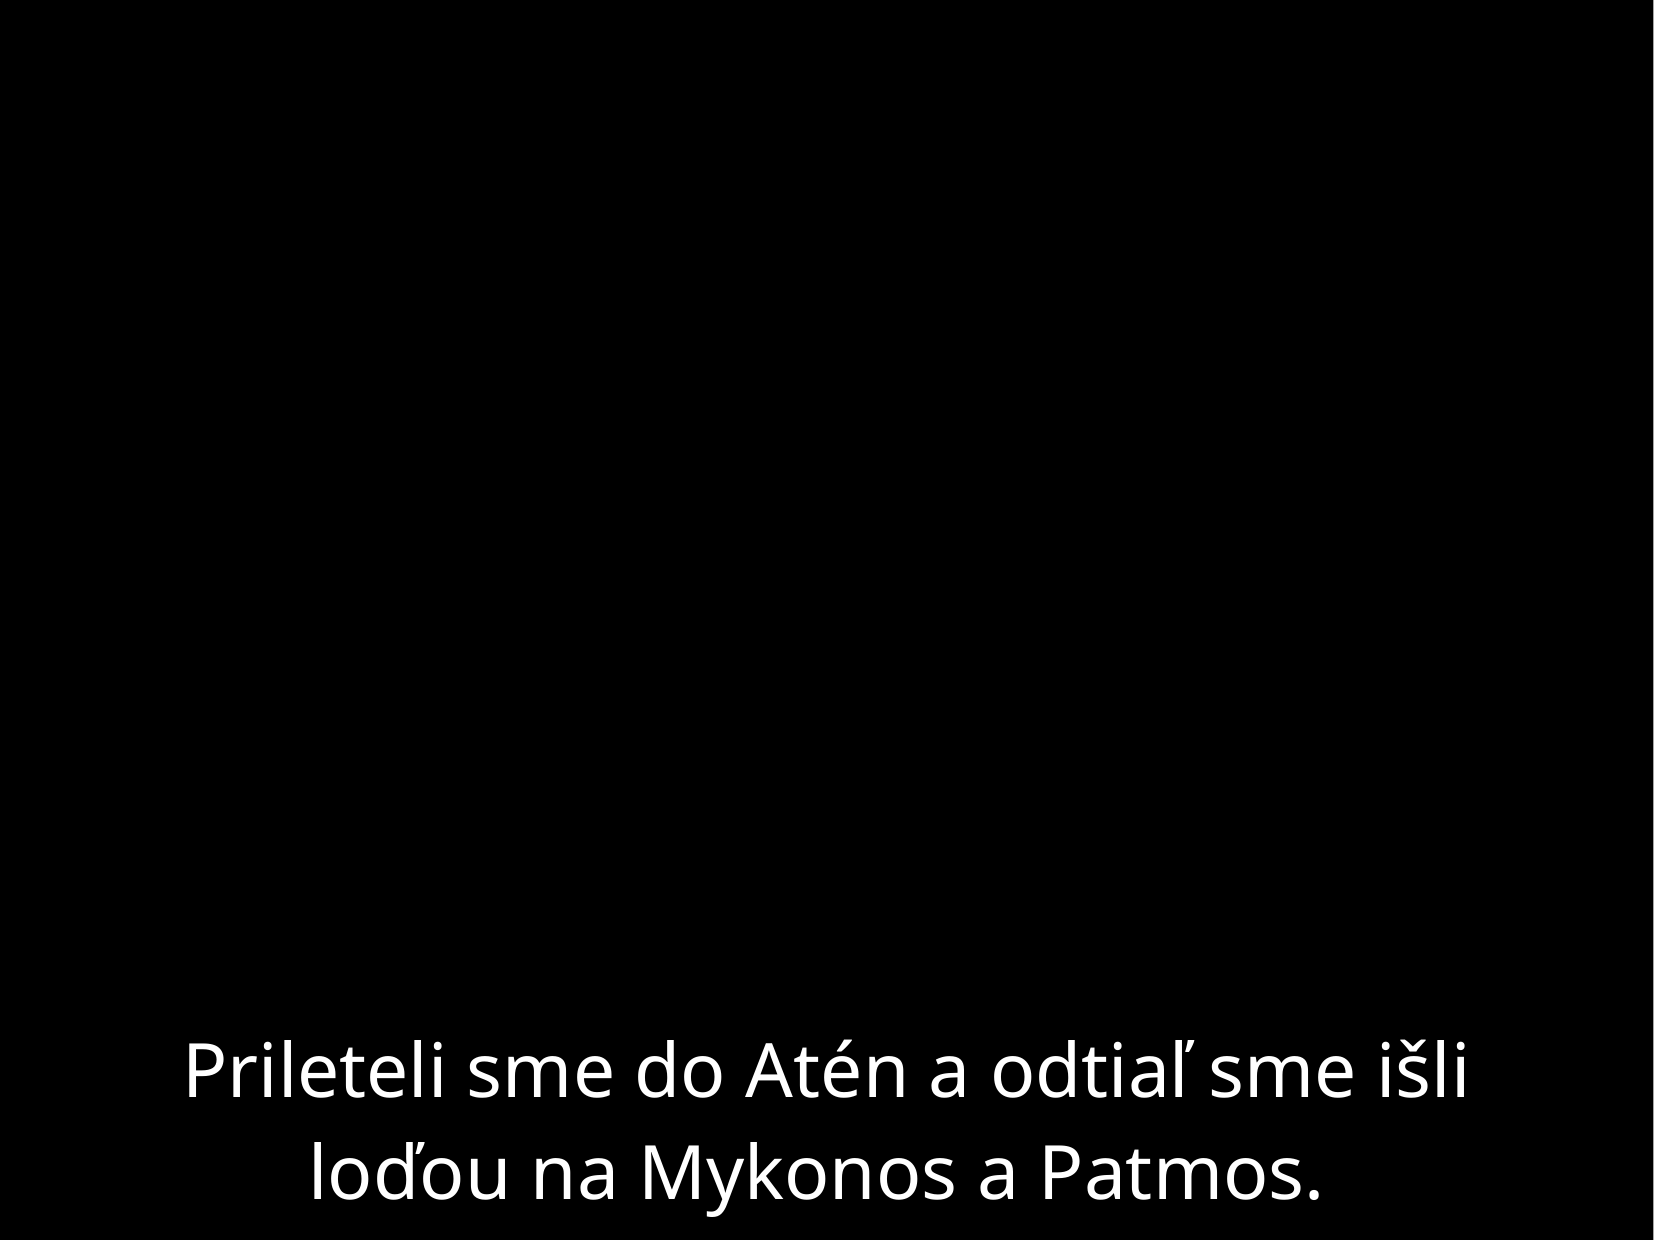

# Prileteli sme do Atén a odtiaľ sme išli loďou na Mykonos a Patmos.